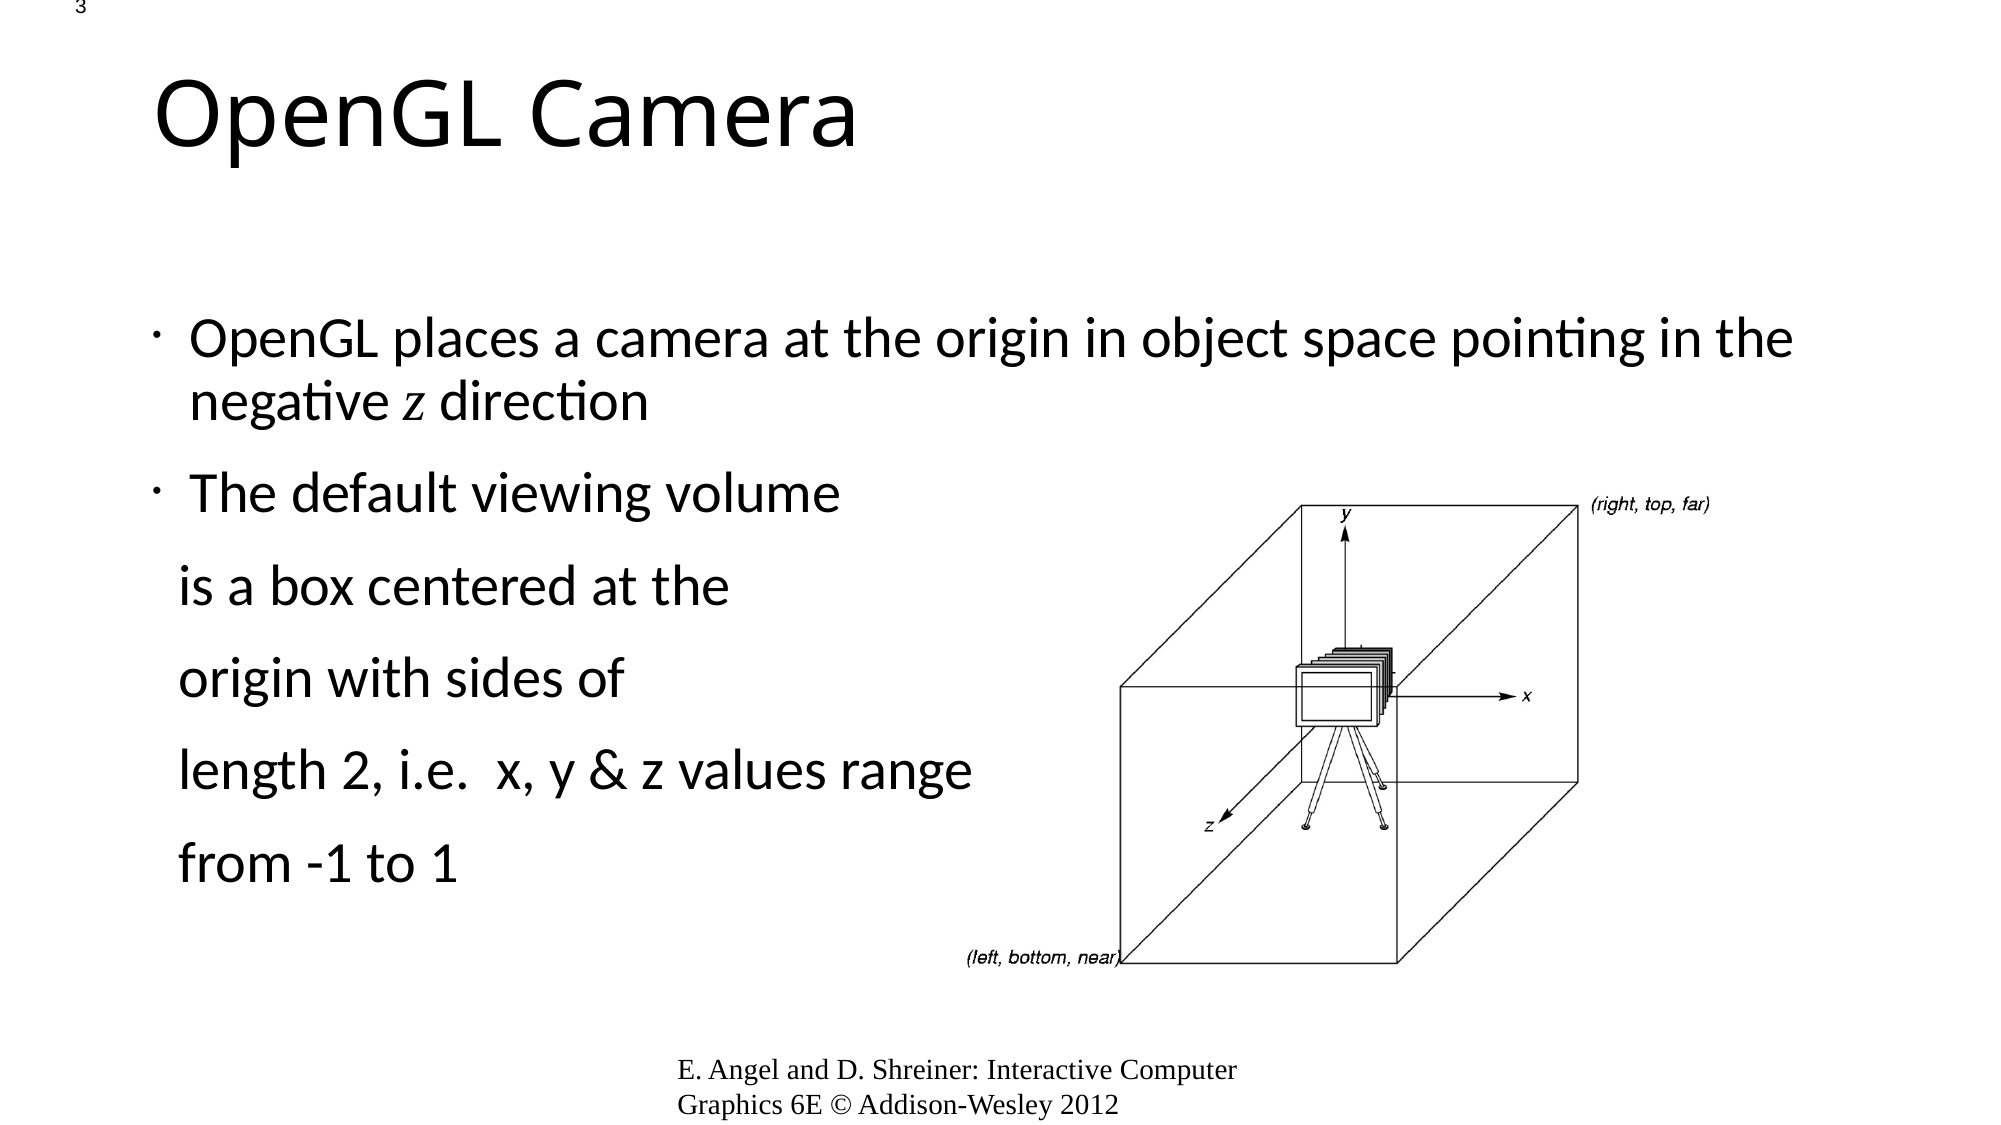

# OpenGL Camera
OpenGL places a camera at the origin in object space pointing in the negative z direction
The default viewing volume
 is a box centered at the
 origin with sides of
 length 2, i.e. x, y & z values range
 from -1 to 1
E. Angel and D. Shreiner: Interactive Computer Graphics 6E © Addison-Wesley 2012